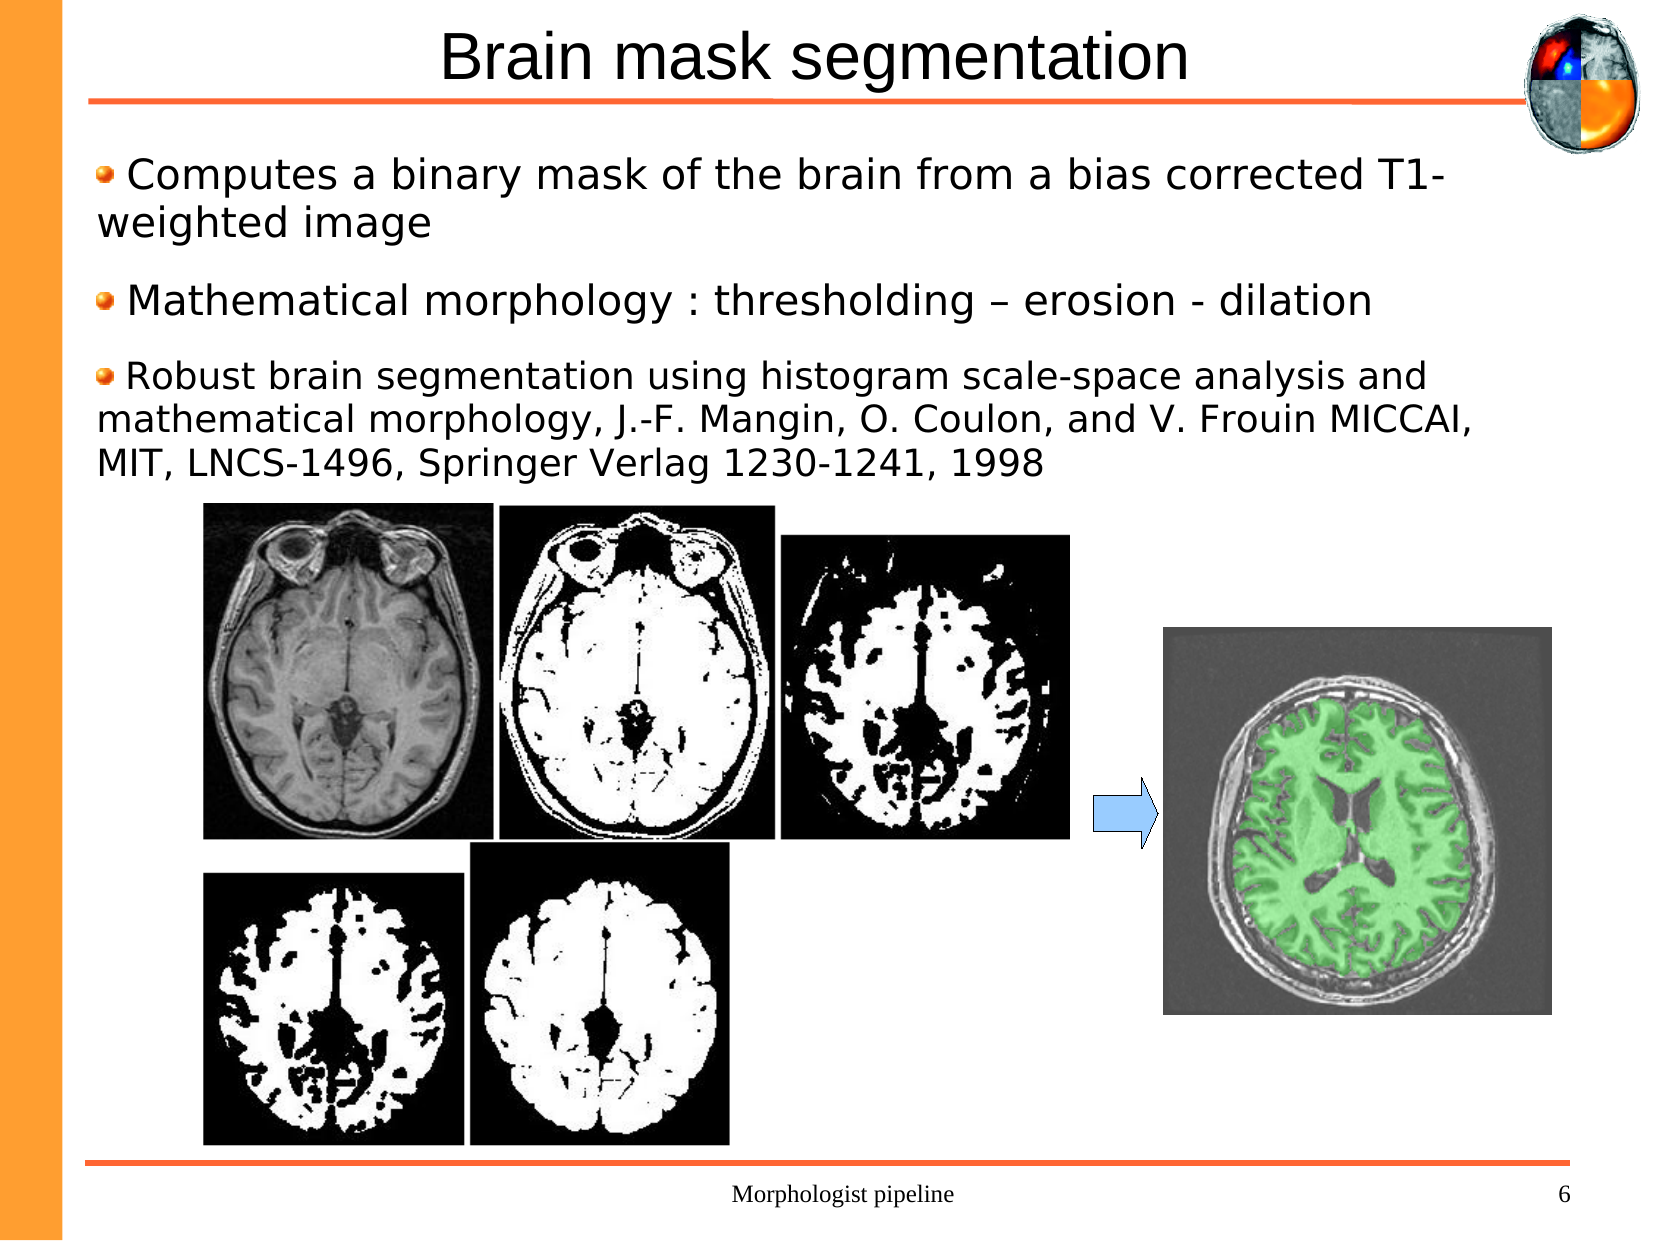

# Brain mask segmentation
 Computes a binary mask of the brain from a bias corrected T1-weighted image
 Mathematical morphology : thresholding – erosion - dilation
 Robust brain segmentation using histogram scale-space analysis and mathematical morphology, J.-F. Mangin, O. Coulon, and V. Frouin MICCAI, MIT, LNCS-1496, Springer Verlag 1230-1241, 1998
Morphologist pipeline
6